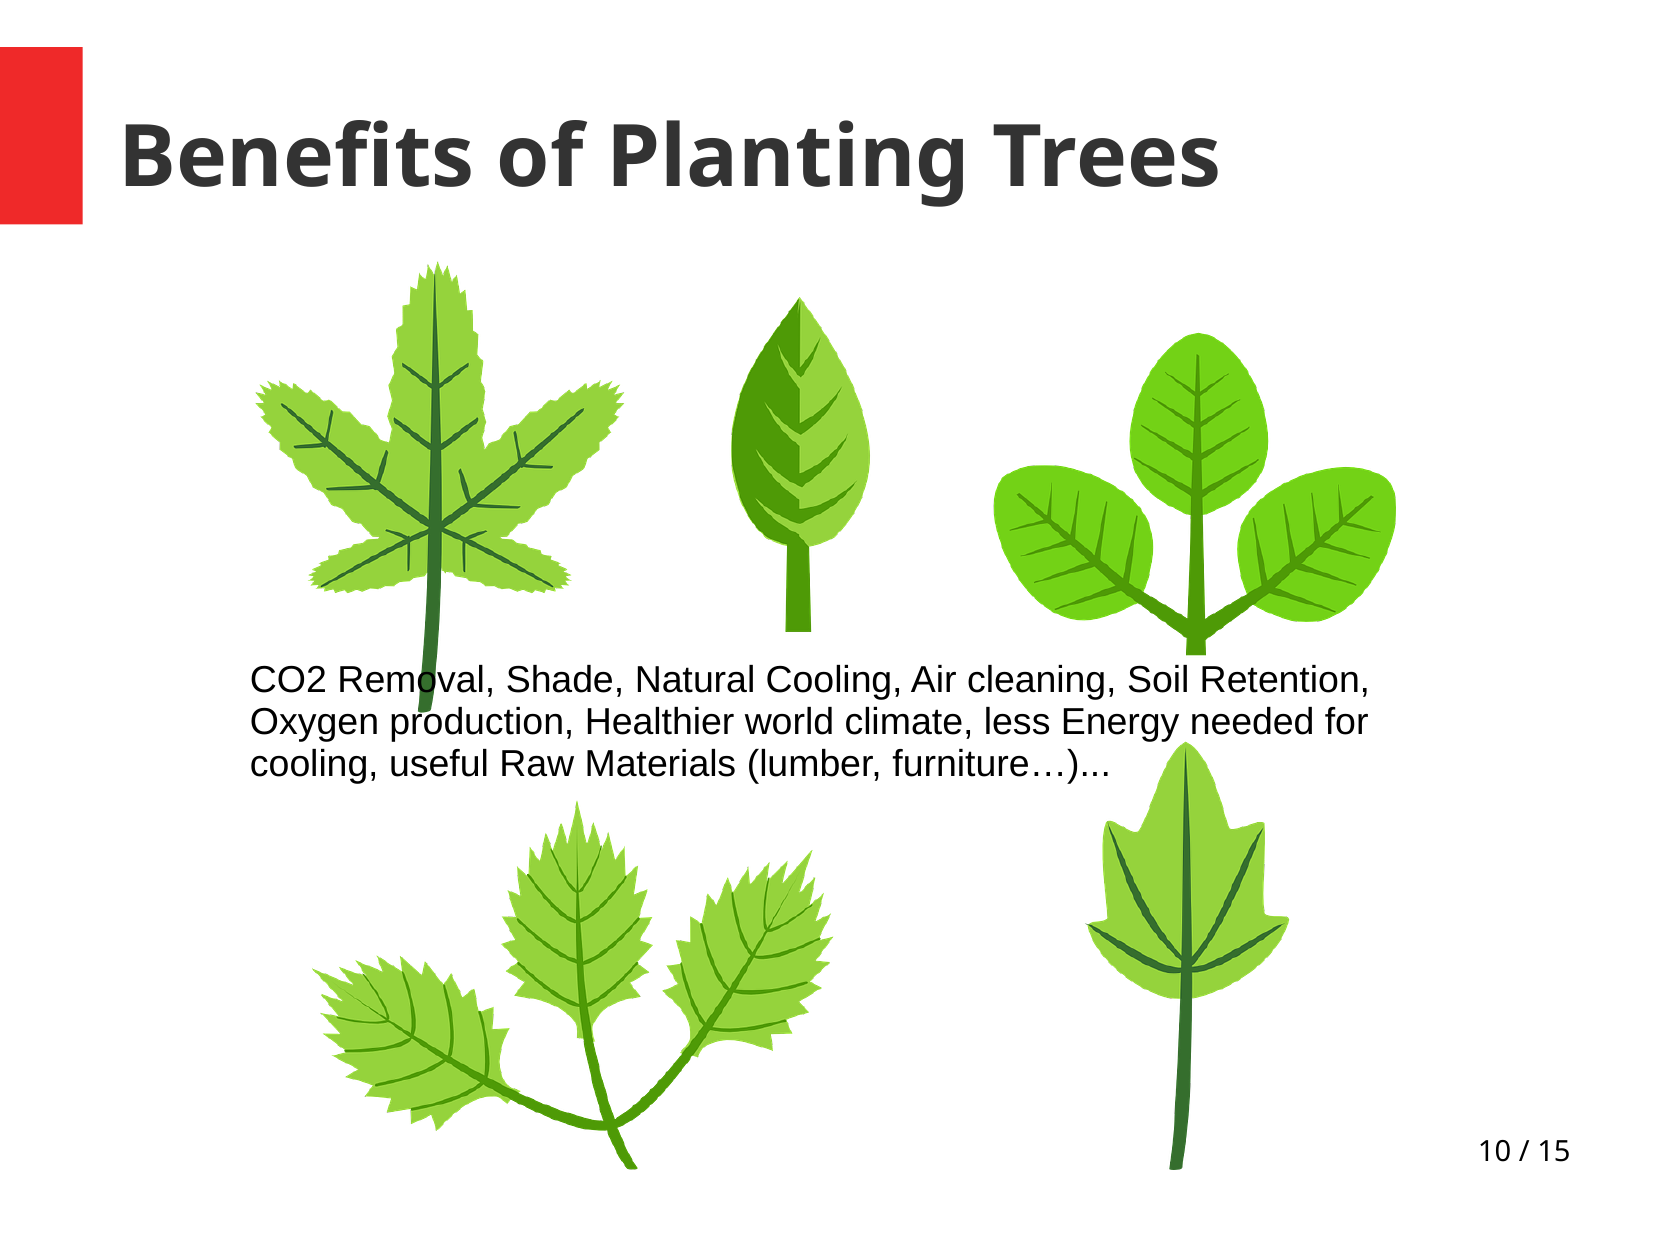

# Benefits of Planting Trees
CO2 Removal, Shade, Natural Cooling, Air cleaning, Soil Retention, Oxygen production, Healthier world climate, less Energy needed for cooling, useful Raw Materials (lumber, furniture…)...
10